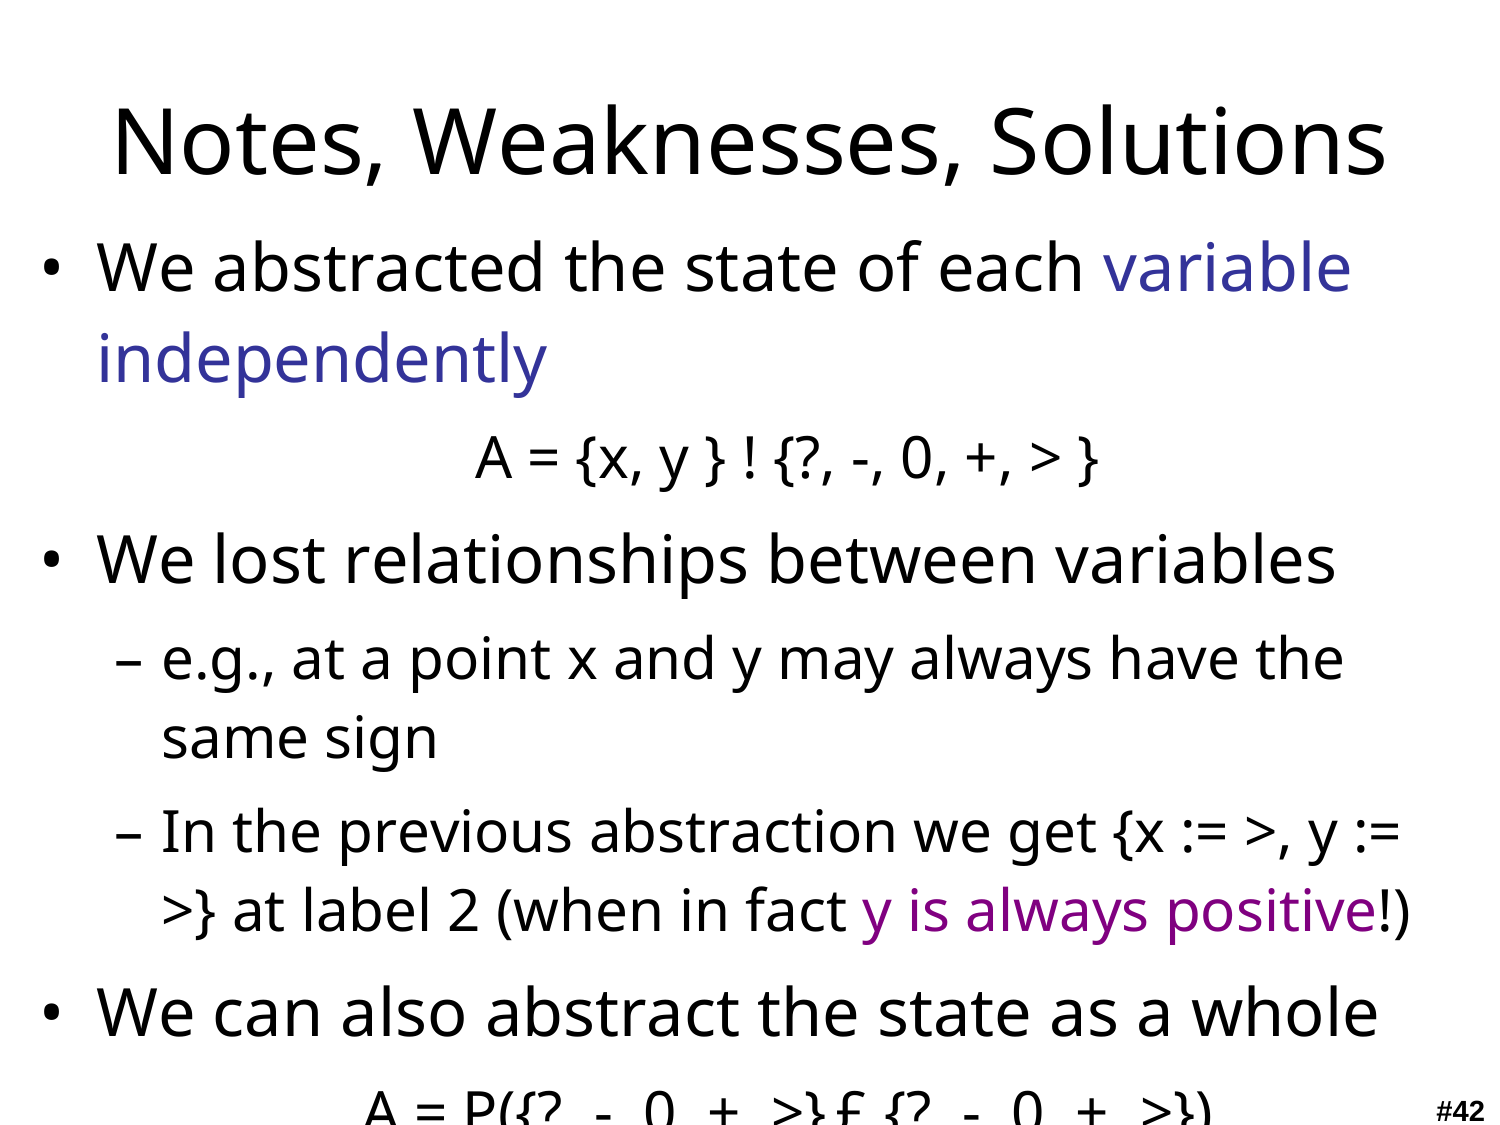

# Notes, Weaknesses, Solutions
We abstracted the state of each variable independently
A = {x, y } ! {?, -, 0, +, > }
We lost relationships between variables
e.g., at a point x and y may always have the same sign
In the previous abstraction we get {x := >, y := >} at label 2 (when in fact y is always positive!)
We can also abstract the state as a whole
A = P({?, -, 0, +, >} £ {?, -, 0, +, >})
42